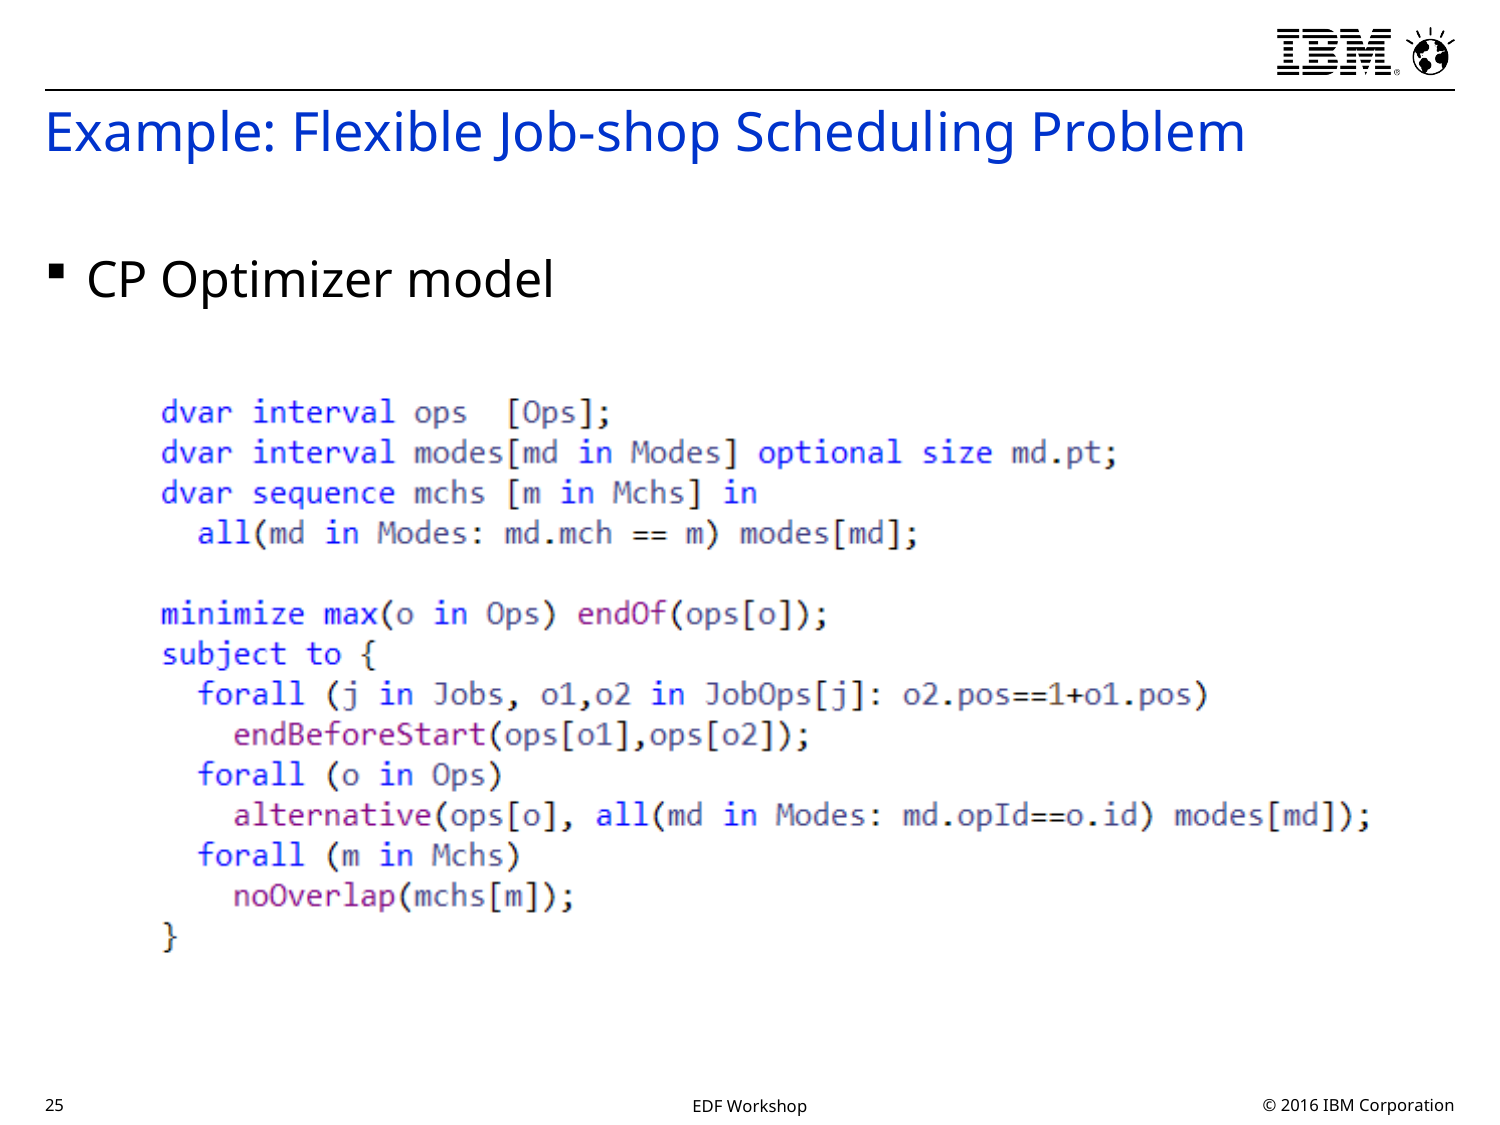

# Example: Flexible Job-shop Scheduling Problem
CP Optimizer model
25